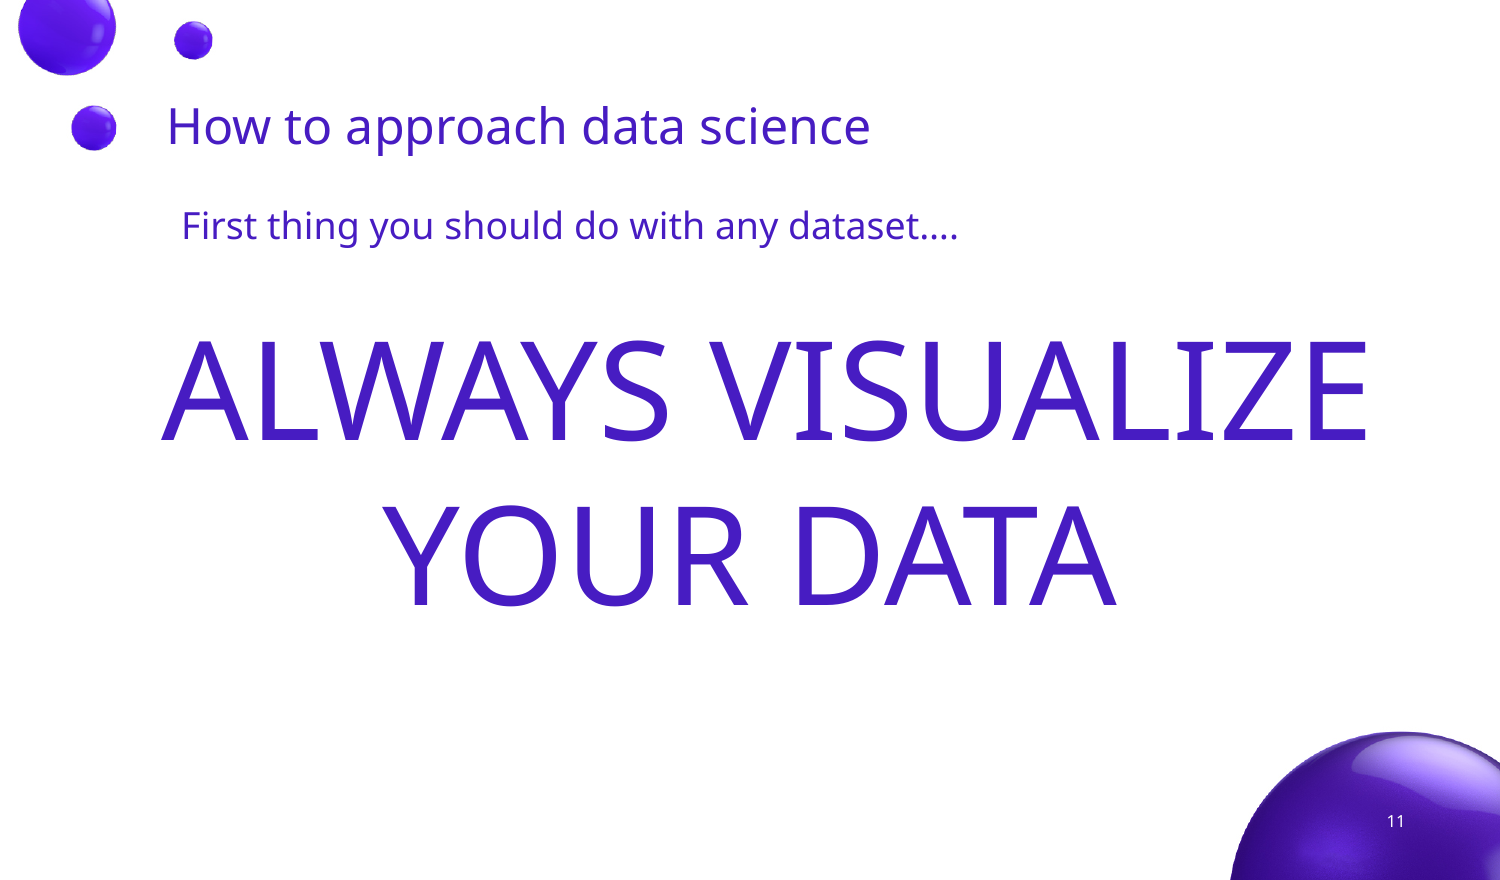

# How to approach data science
First thing you should do with any dataset….
ALWAYS VISUALIZE YOUR DATA